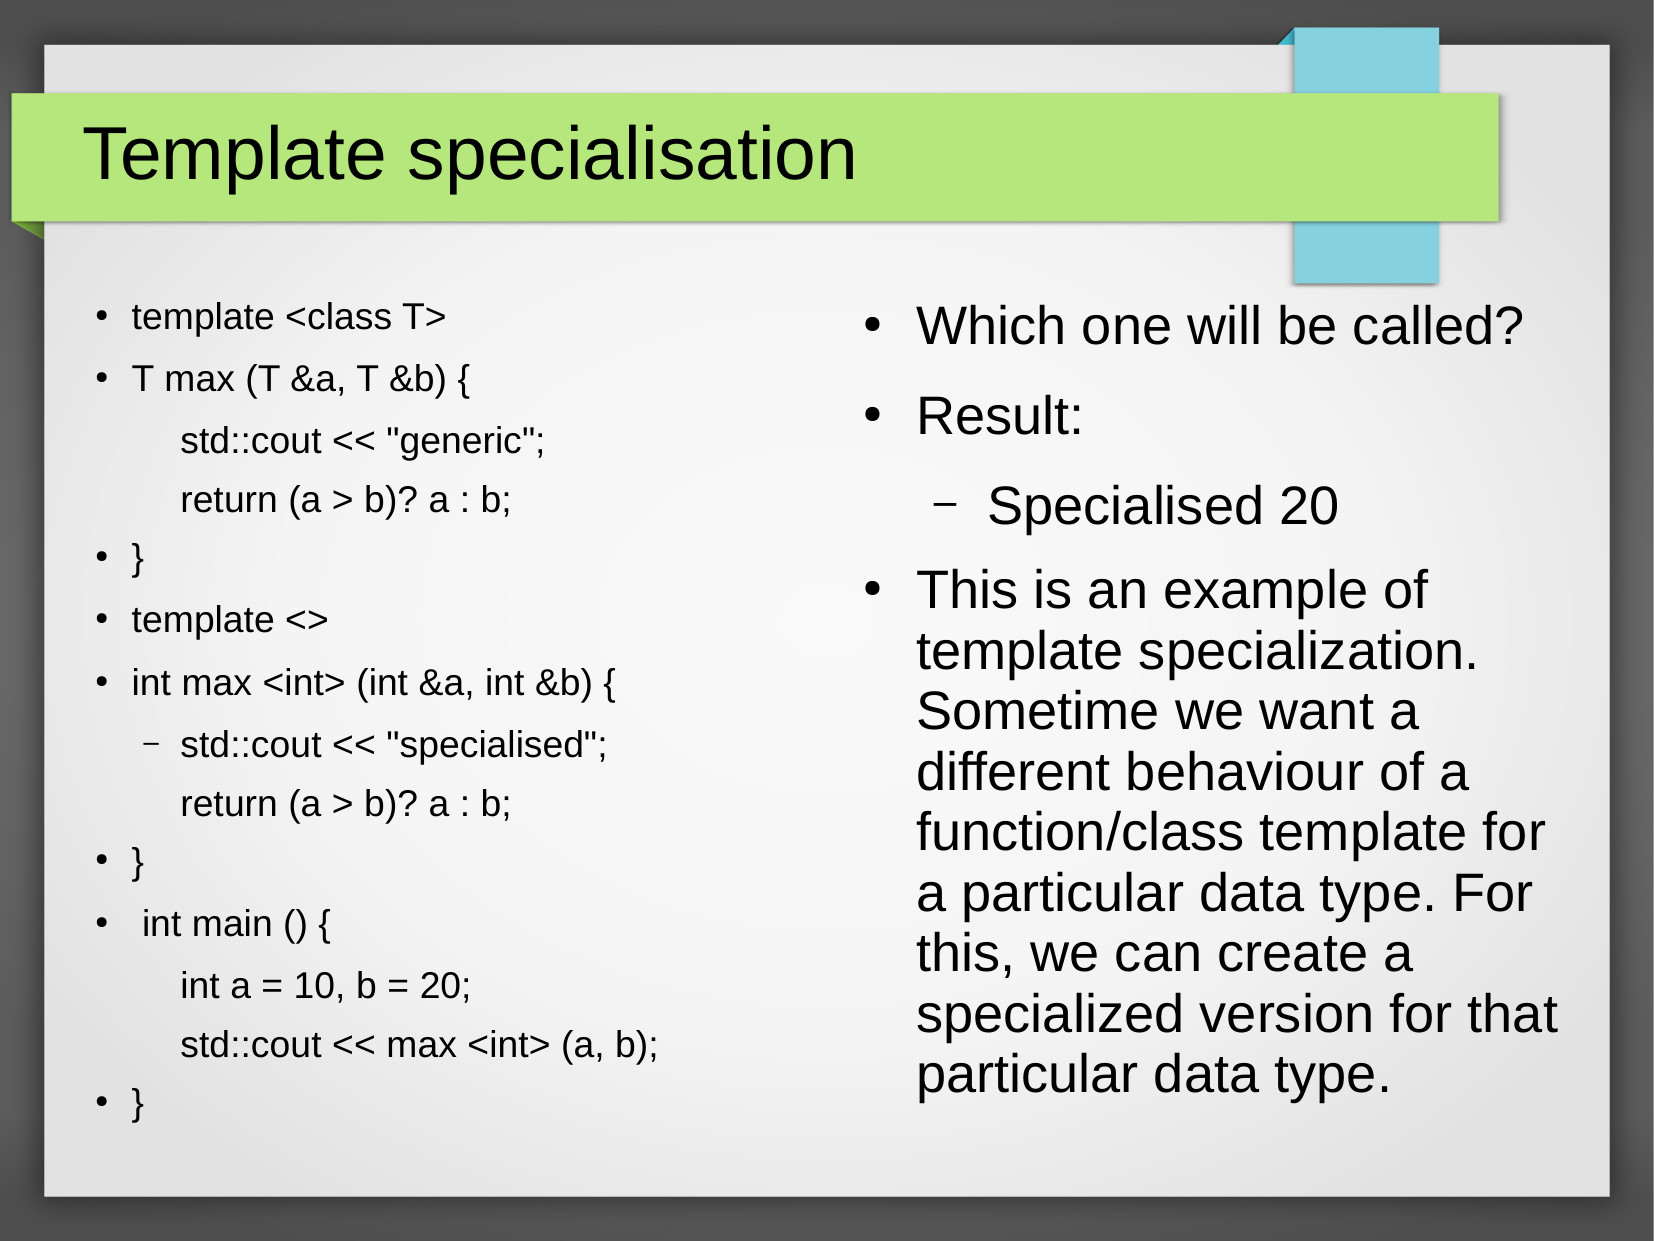

# Template specialisation
template <class T>
T max (T &a, T &b) {
std::cout << "generic";
return (a > b)? a : b;
}
template <>
int max <int> (int &a, int &b) {
std::cout << "specialised";
return (a > b)? a : b;
}
 int main () {
int a = 10, b = 20;
std::cout << max <int> (a, b);
}
Which one will be called?
Result:
Specialised 20
This is an example of template specialization. Sometime we want a different behaviour of a function/class template for a particular data type. For this, we can create a specialized version for that particular data type.